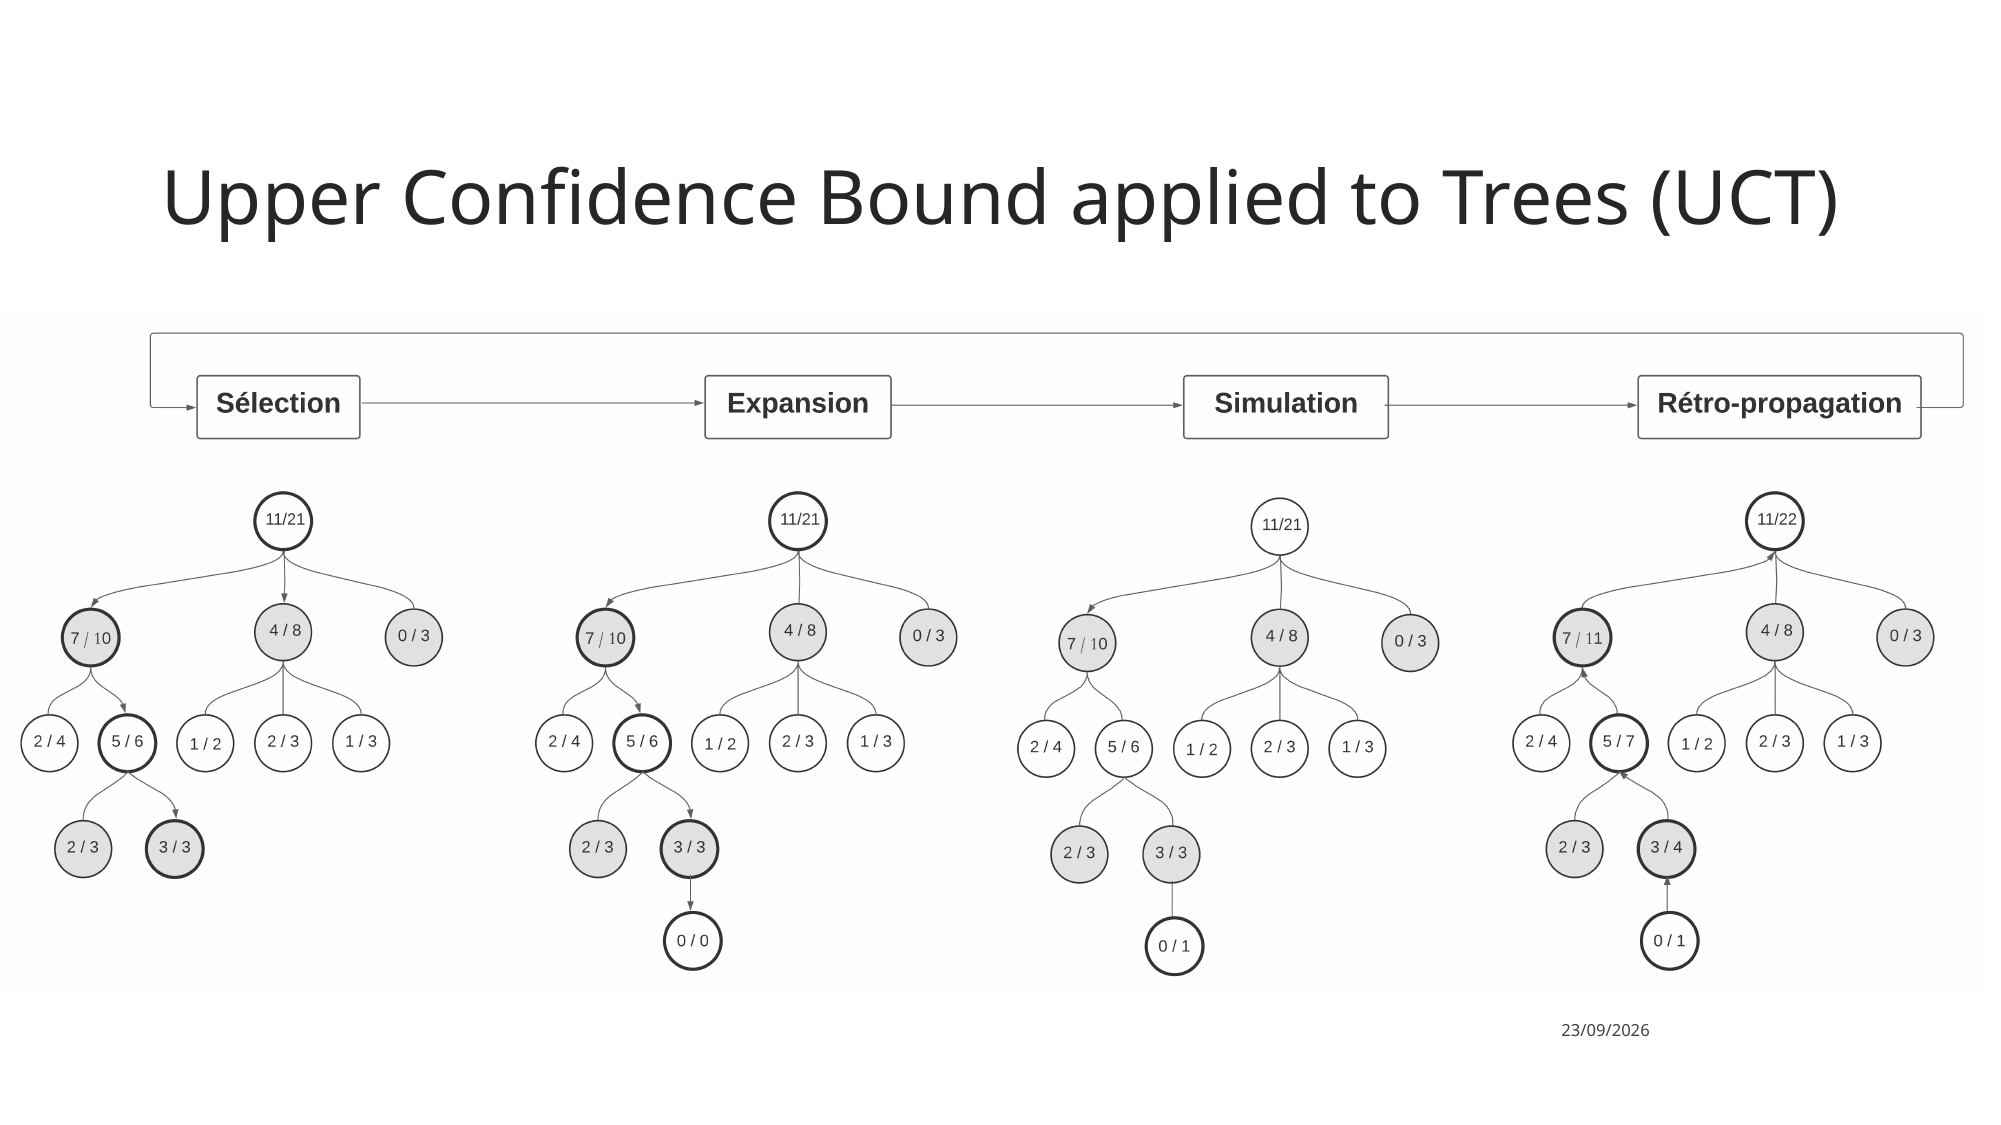

# Upper Confidence Bound applied to Trees (UCT)